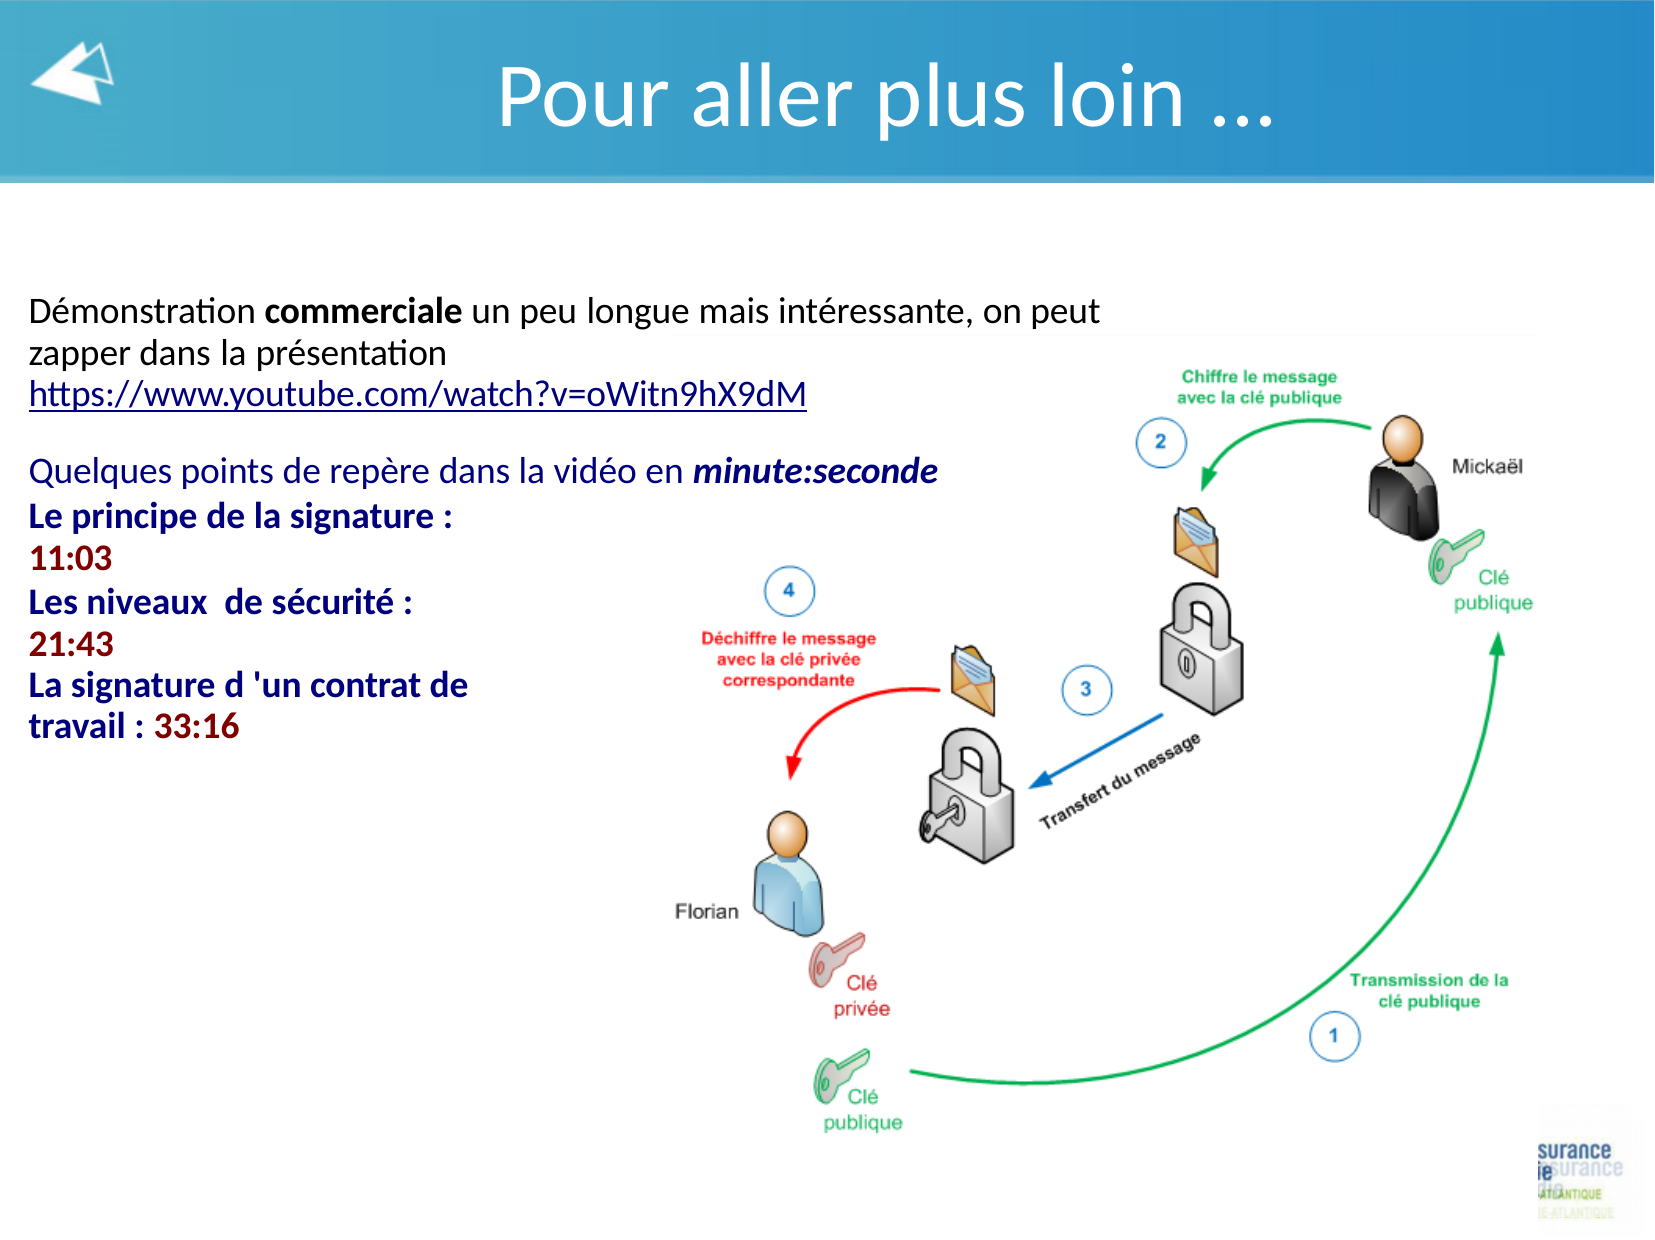

# Pour aller plus loin ...
Démonstration commerciale un peu longue mais intéressante, on peut zapper dans la présentation https://www.youtube.com/watch?v=oWitn9hX9dM
Quelques points de repère dans la vidéo en minute:seconde
Le principe de la signature : 11:03
Les niveaux de sécurité : 21:43
La signature d 'un contrat de travail : 33:16
RESTREINT